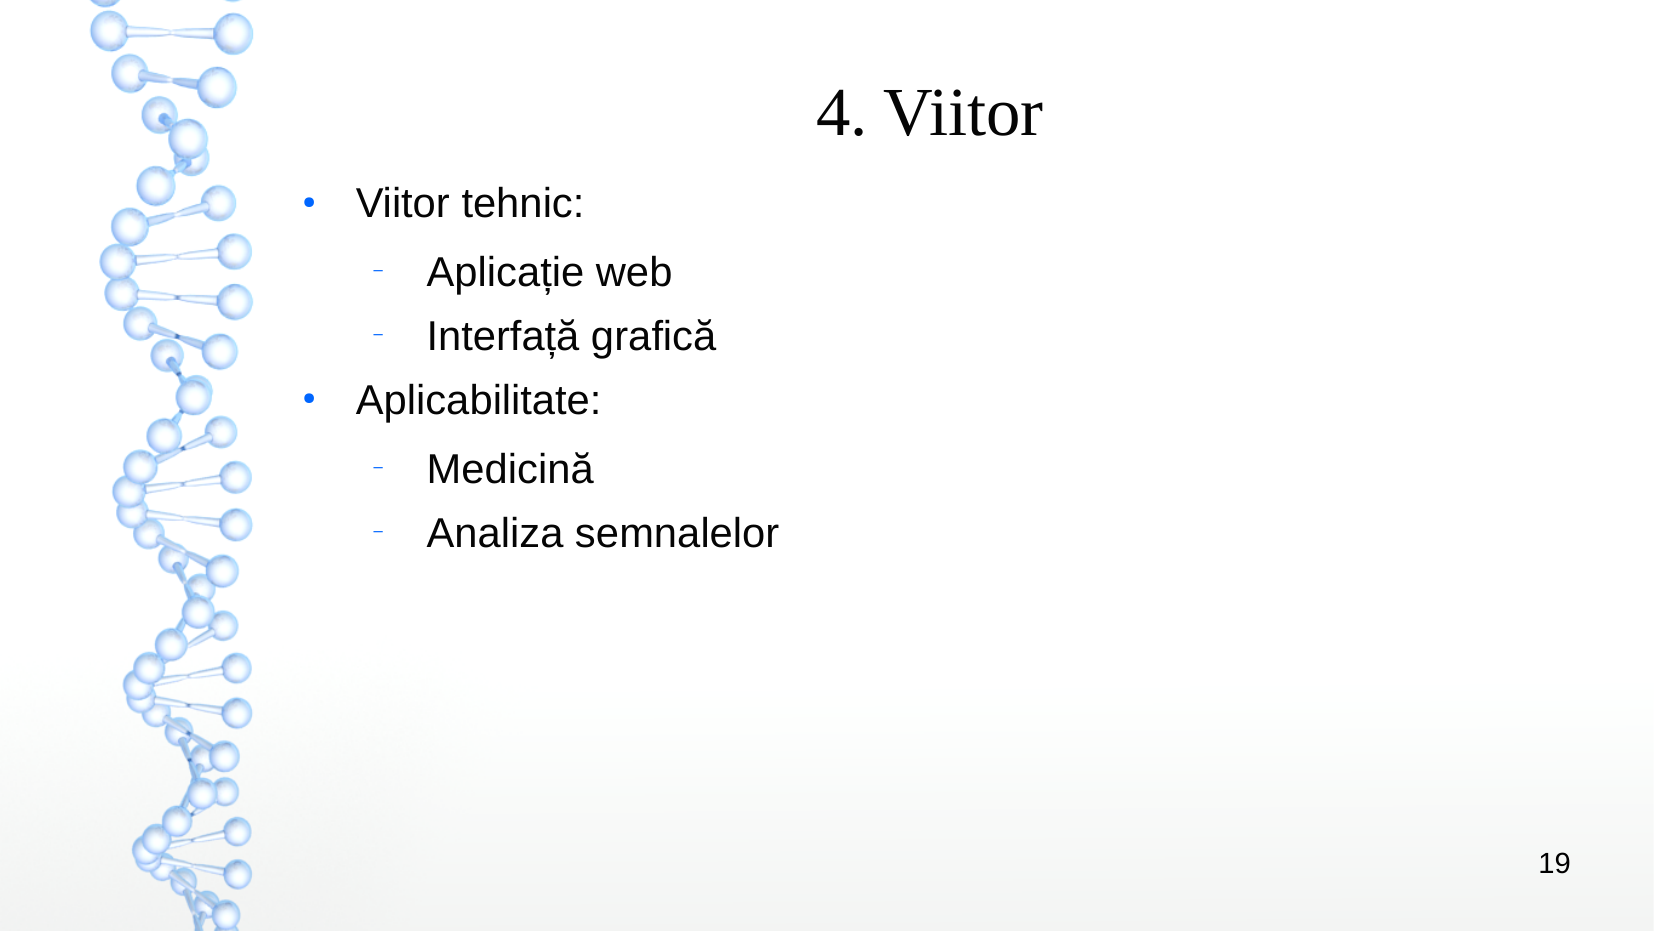

# 4. Viitor
Viitor tehnic:
Aplicație web
Interfață grafică
Aplicabilitate:
Medicină
Analiza semnalelor
19